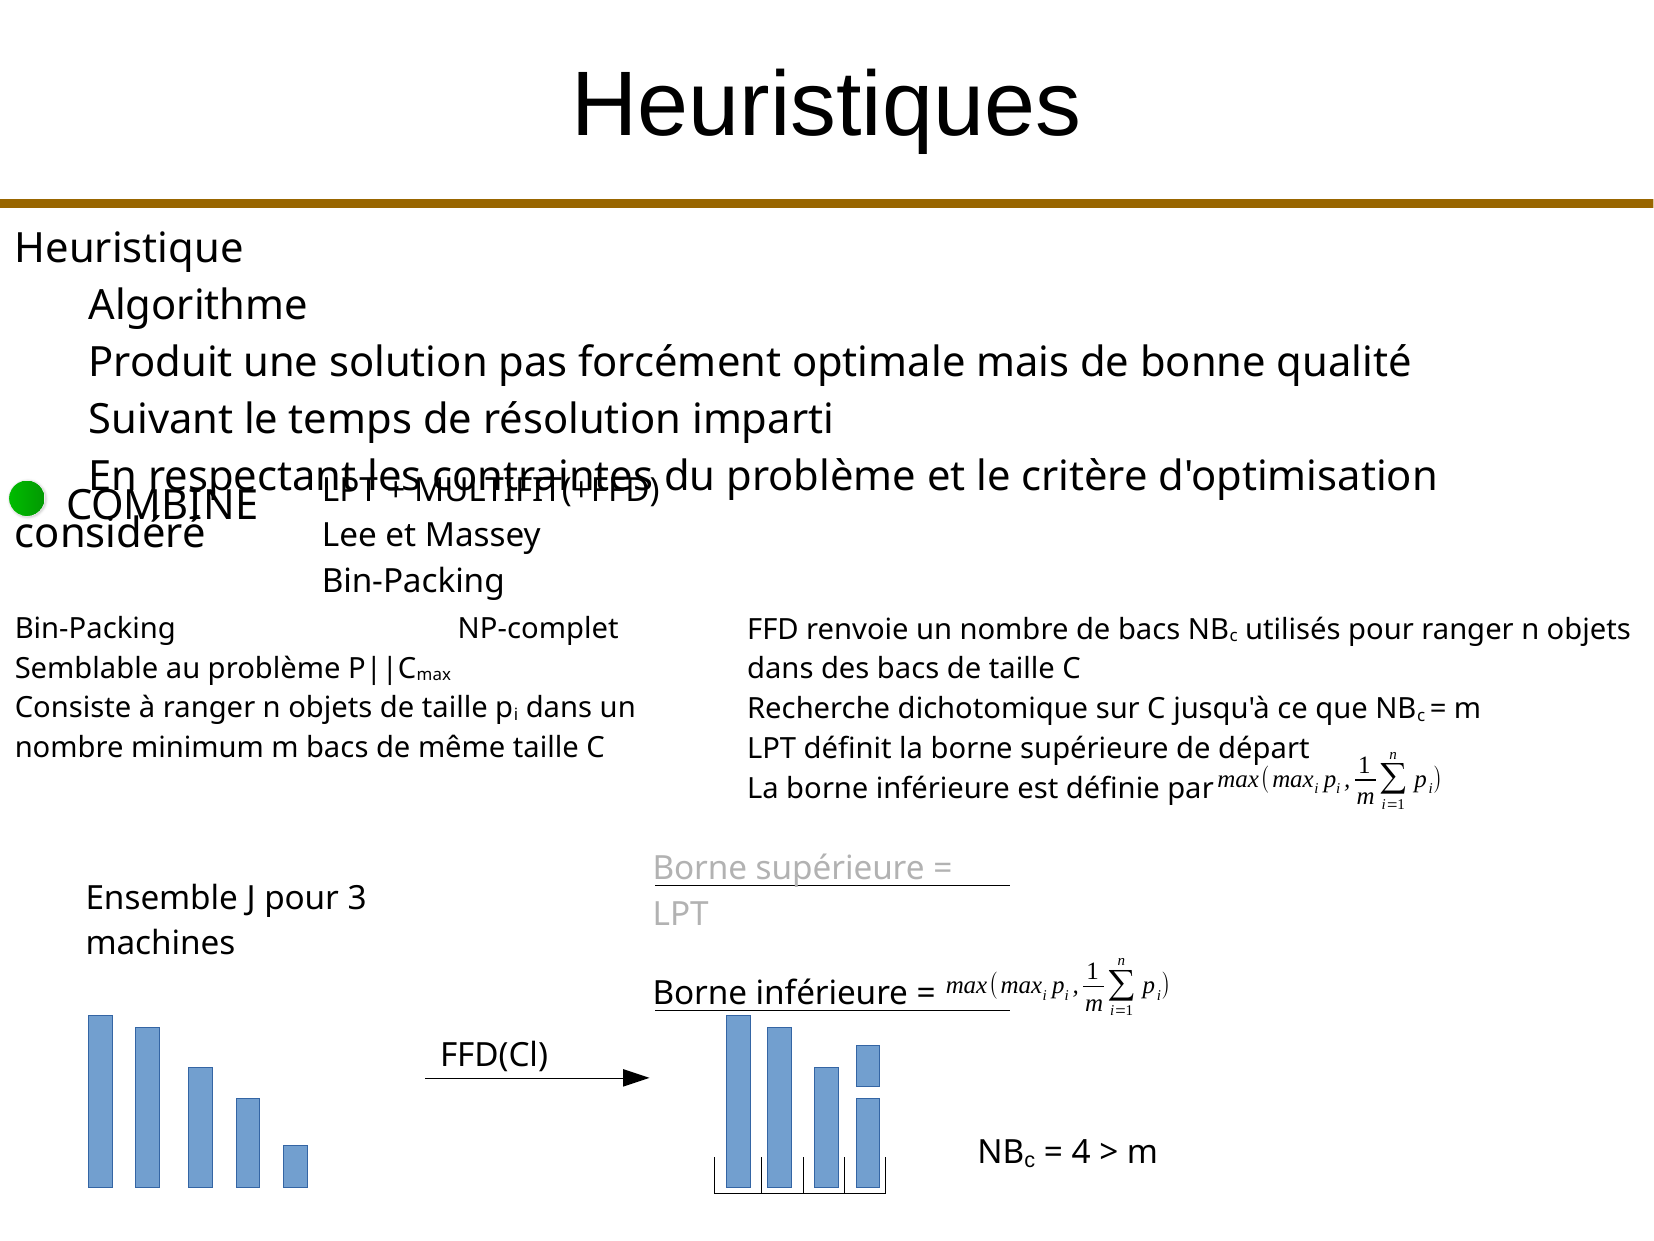

# Heuristiques
Heuristique
	Algorithme
	Produit une solution pas forcément optimale mais de bonne qualité
	Suivant le temps de résolution imparti
	En respectant les contraintes du problème et le critère d'optimisation considéré
LPT + MULTIFIT(+FFD)
Lee et Massey
Bin-Packing
COMBINE
Bin-Packing				NP-complet
Semblable au problème P||Cmax
Consiste à ranger n objets de taille pi dans un nombre minimum m bacs de même taille C
FFD renvoie un nombre de bacs NBc utilisés pour ranger n objets dans des bacs de taille C
Recherche dichotomique sur C jusqu'à ce que NBc = m
LPT définit la borne supérieure de départ
La borne inférieure est définie par
Borne supérieure = LPT
Ensemble J pour 3 machines
Borne inférieure =
FFD(Cl)
NBc = 4 > m